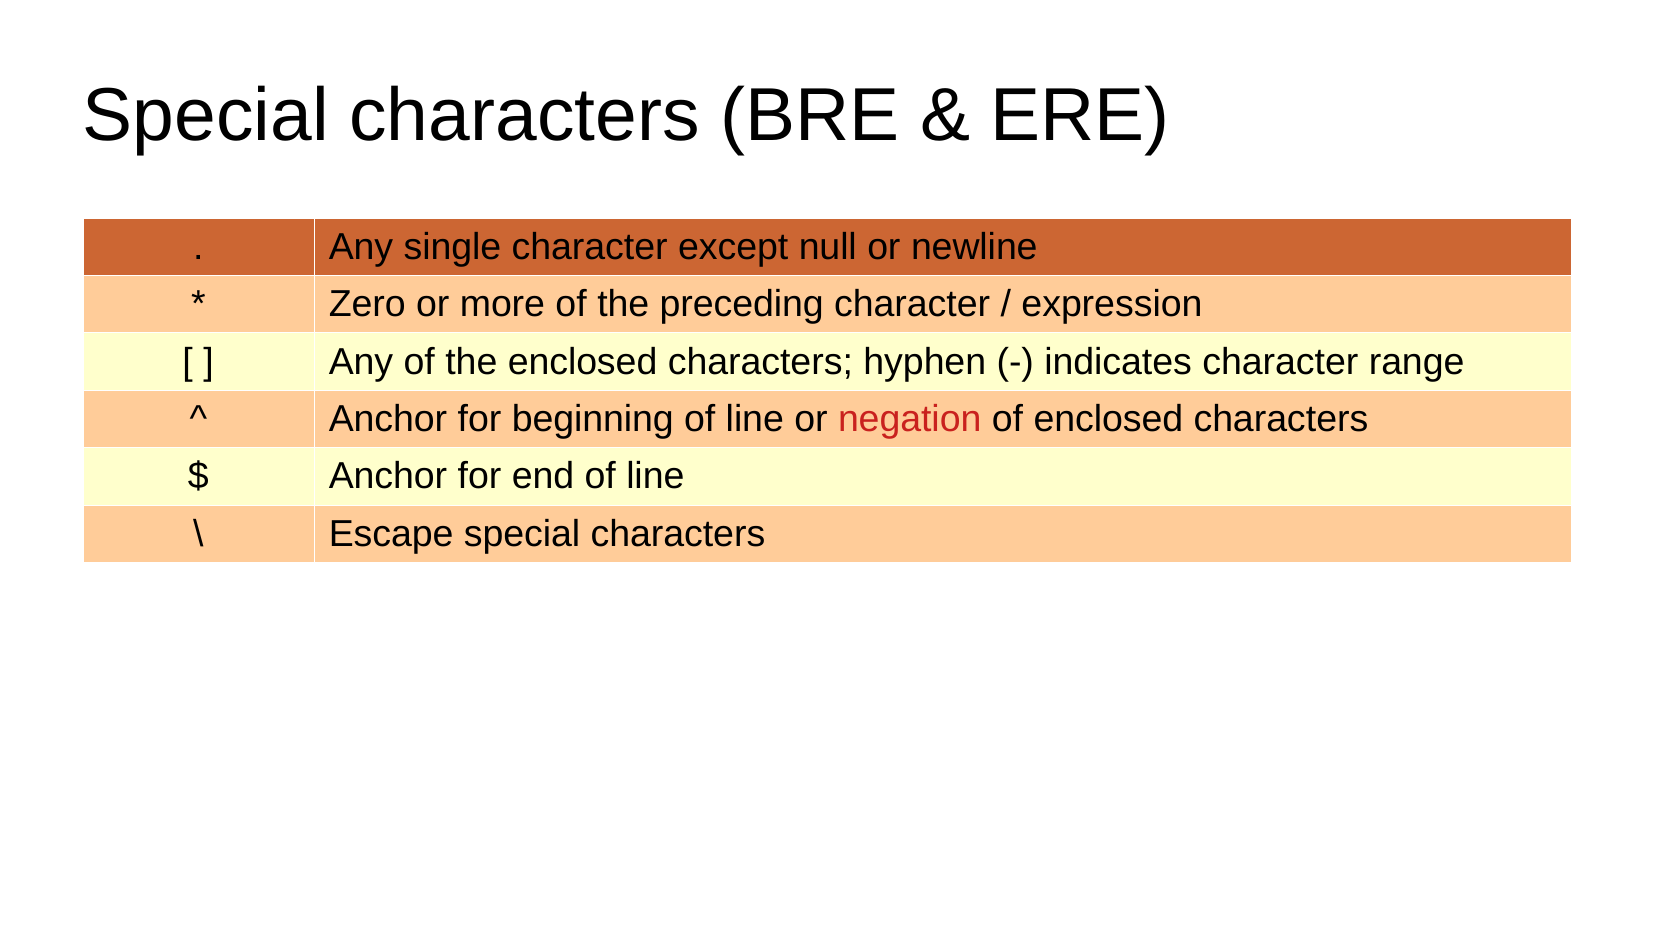

# Special characters (BRE & ERE)
| . | Any single character except null or newline |
| --- | --- |
| \* | Zero or more of the preceding character / expression |
| [ ] | Any of the enclosed characters; hyphen (-) indicates character range |
| ^ | Anchor for beginning of line or negation of enclosed characters |
| $ | Anchor for end of line |
| \ | Escape special characters |